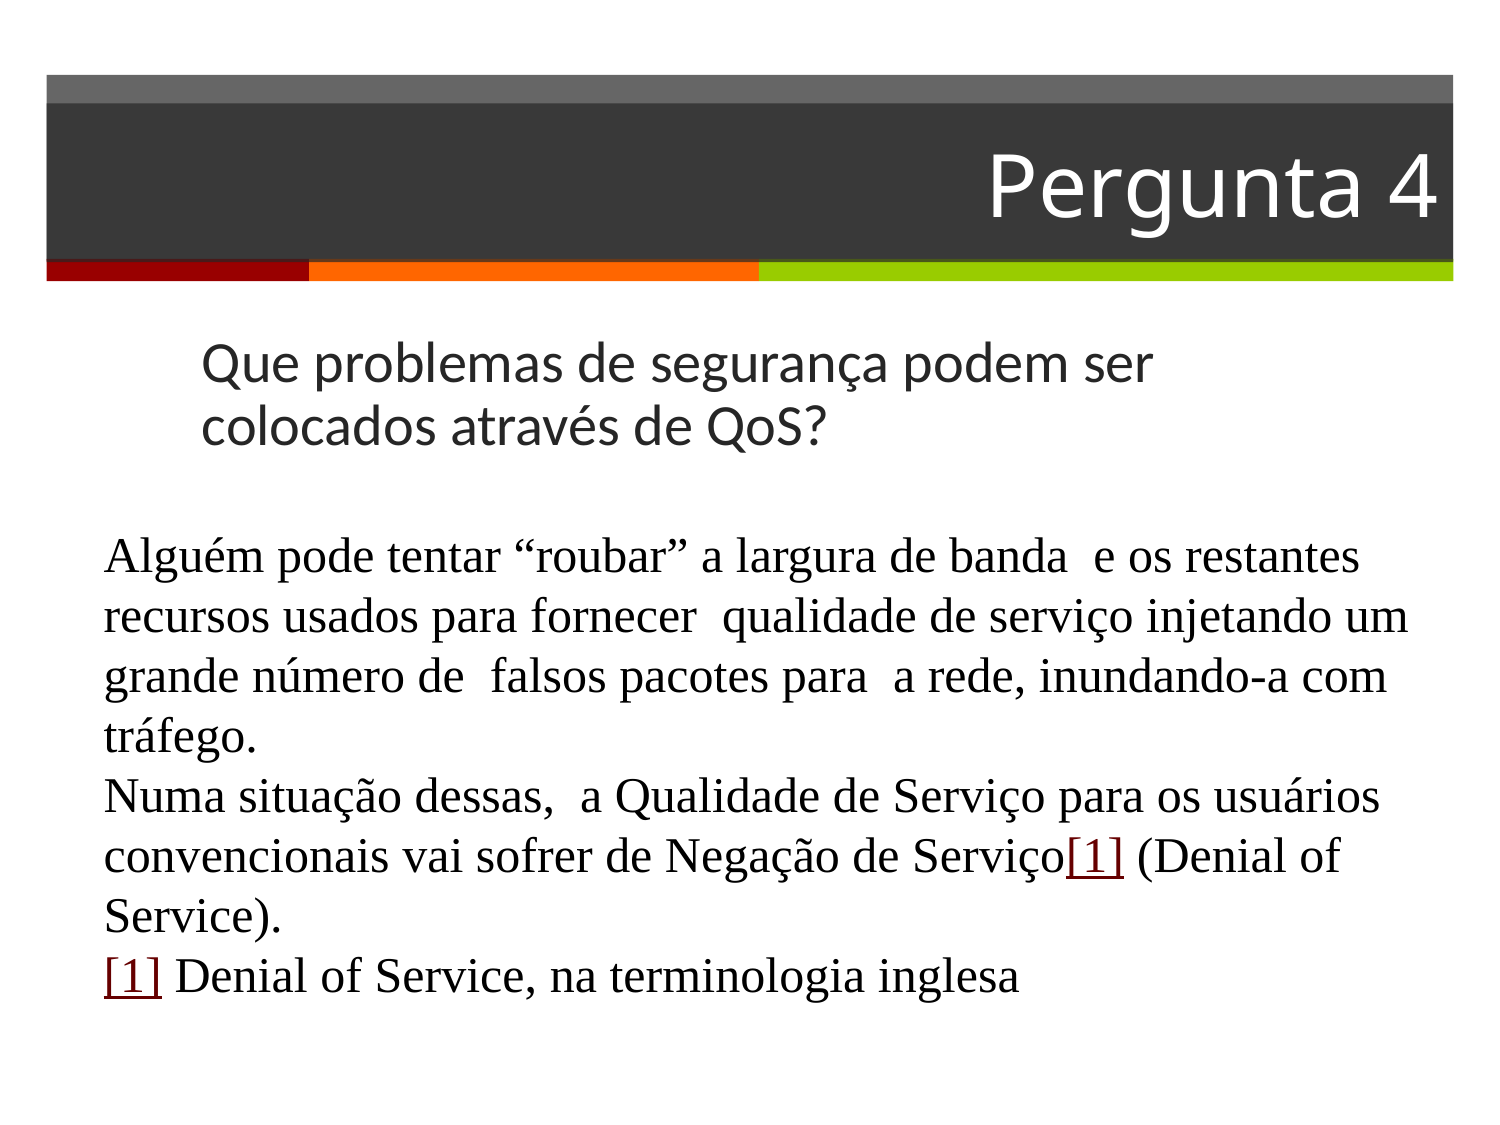

# Pergunta 4
Que problemas de segurança podem ser colocados através de QoS?
Alguém pode tentar “roubar” a largura de banda e os restantes recursos usados para fornecer qualidade de serviço injetando um grande número de falsos pacotes para a rede, inundando-a com tráfego.
Numa situação dessas, a Qualidade de Serviço para os usuários convencionais vai sofrer de Negação de Serviço[1] (Denial of Service).
[1] Denial of Service, na terminologia inglesa